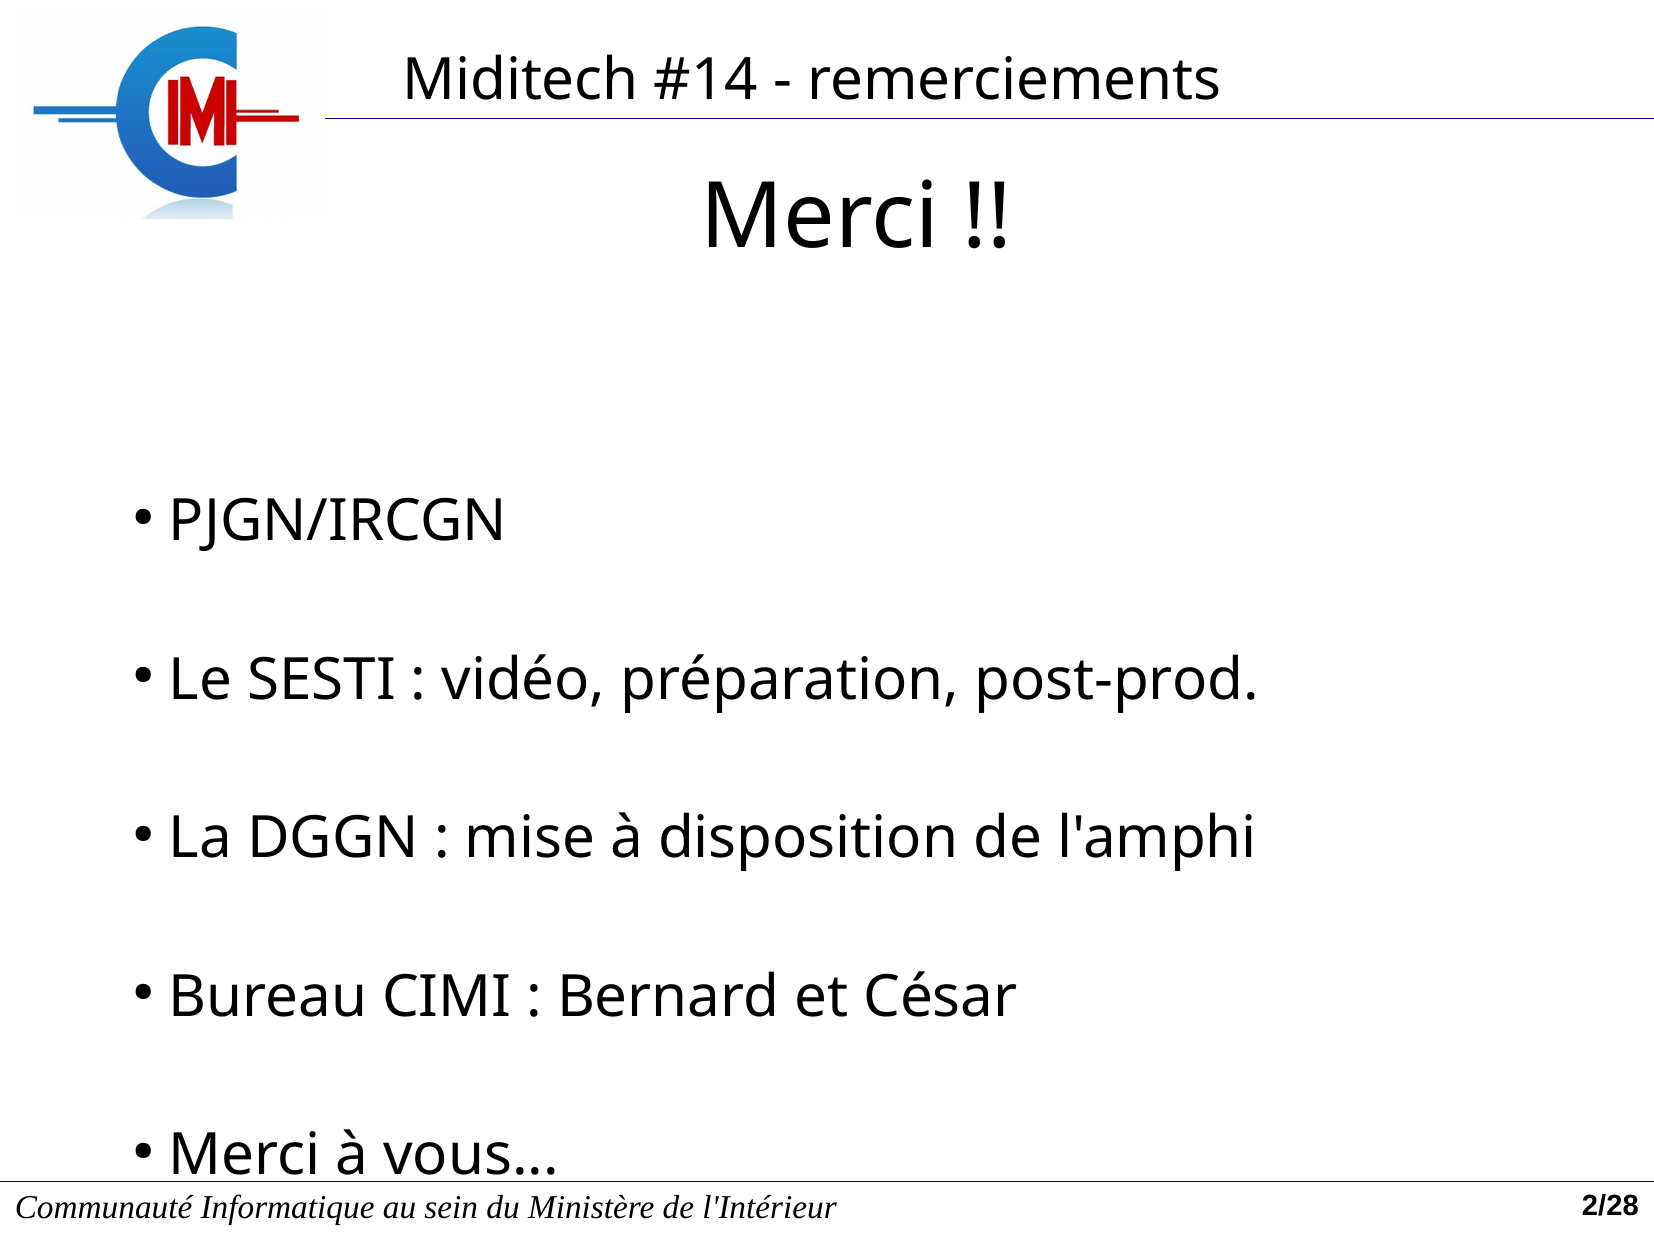

Miditech #14 - remerciements
Merci !!
 PJGN/IRCGN
 Le SESTI : vidéo, préparation, post-prod.
 La DGGN : mise à disposition de l'amphi
 Bureau CIMI : Bernard et César
 Merci à vous...